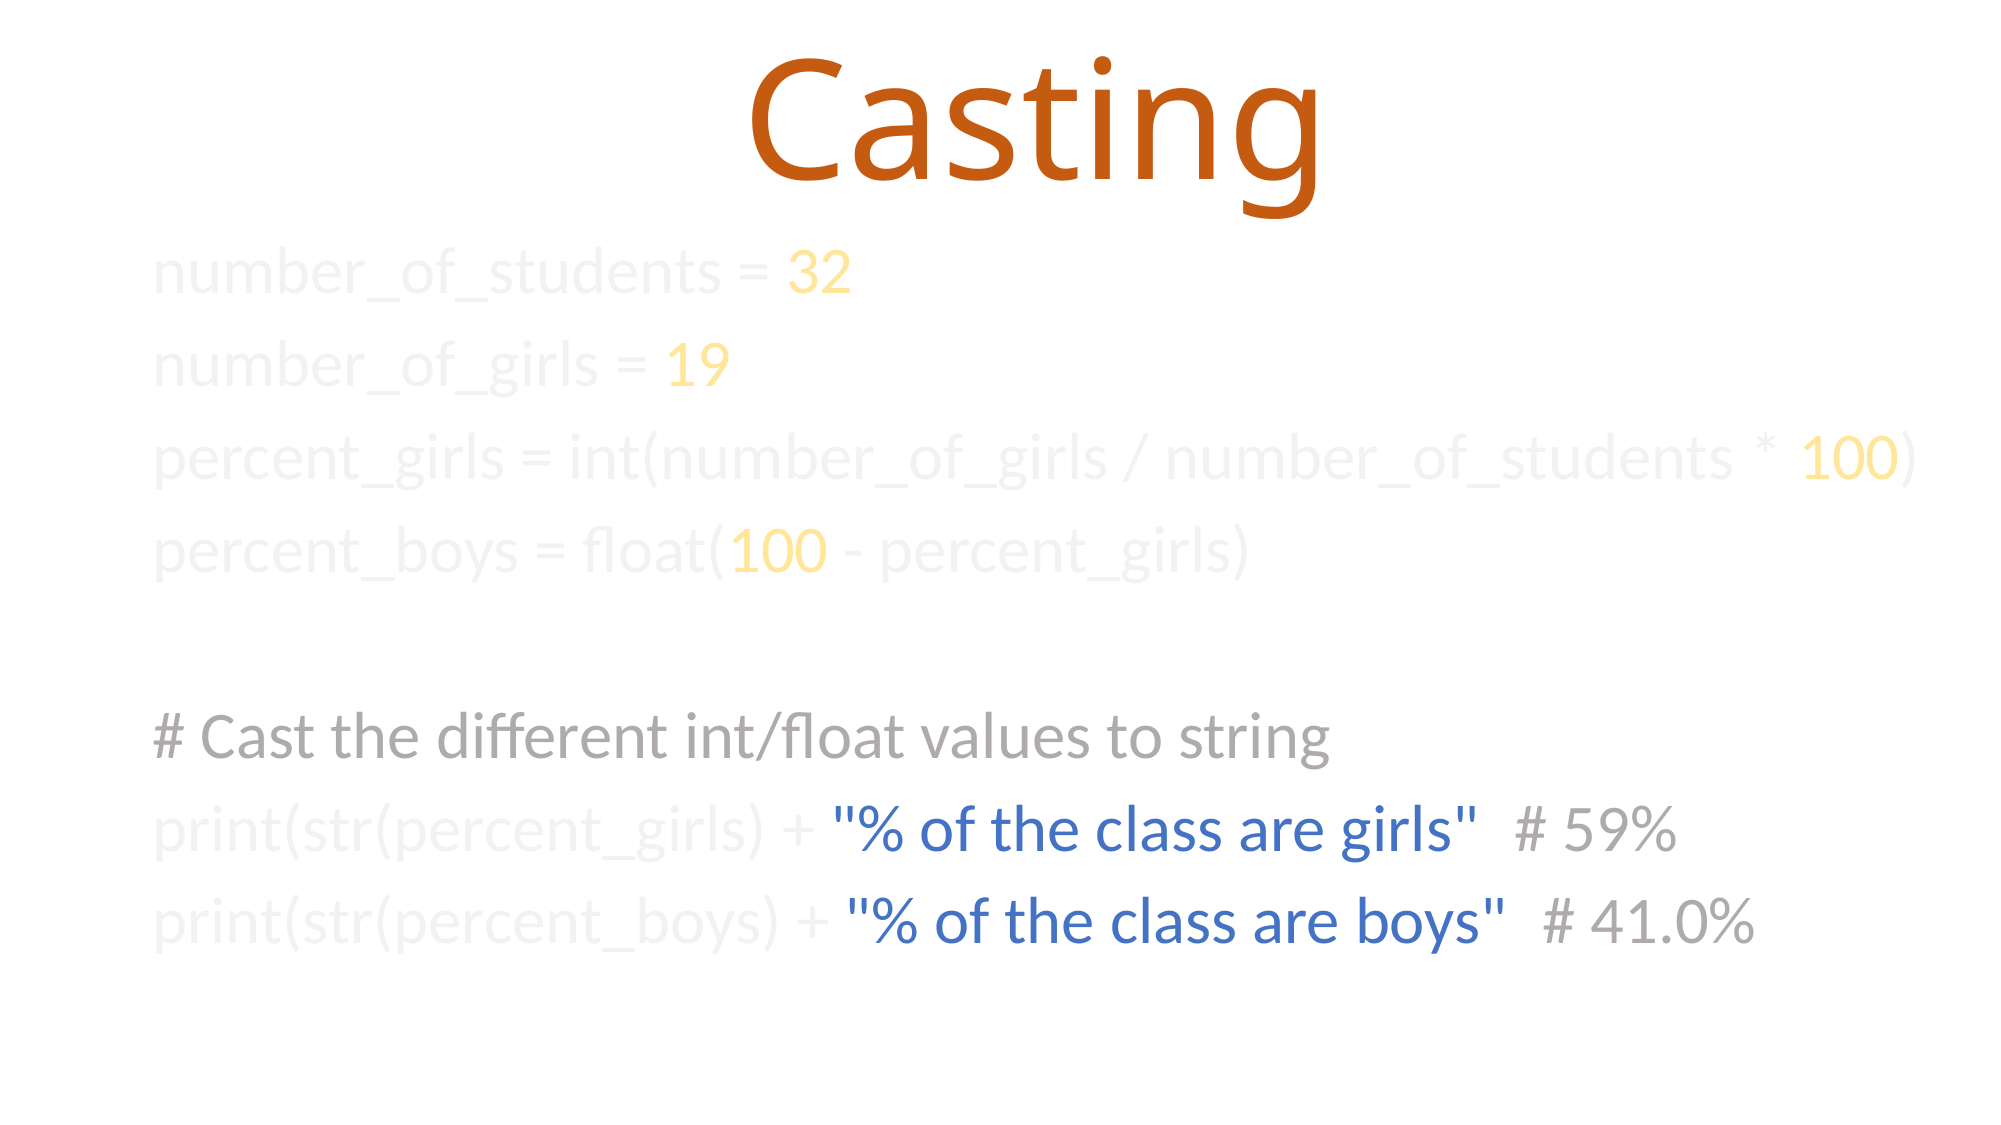

# Casting
number_of_students = 32
number_of_girls = 19
percent_girls = int(number_of_girls / number_of_students * 100)
percent_boys = float(100 - percent_girls)
# Cast the different int/float values to string
print(str(percent_girls) + "% of the class are girls") # 59%
print(str(percent_boys) + "% of the class are boys") # 41.0%